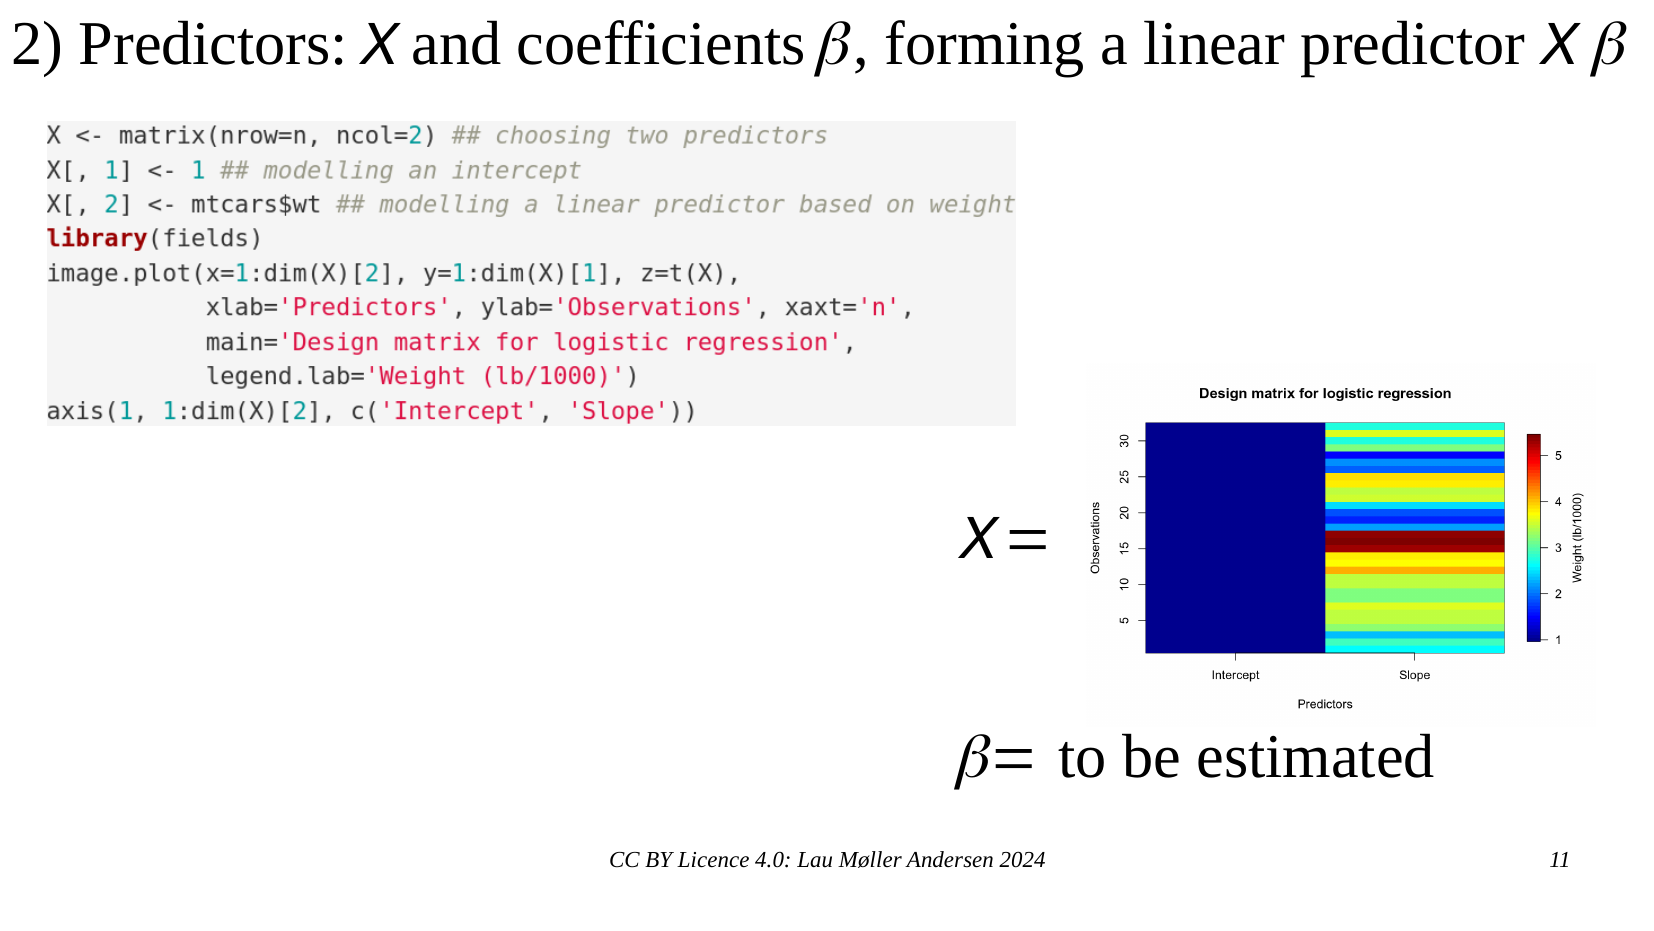

CC BY Licence 4.0: Lau Møller Andersen 2024
11